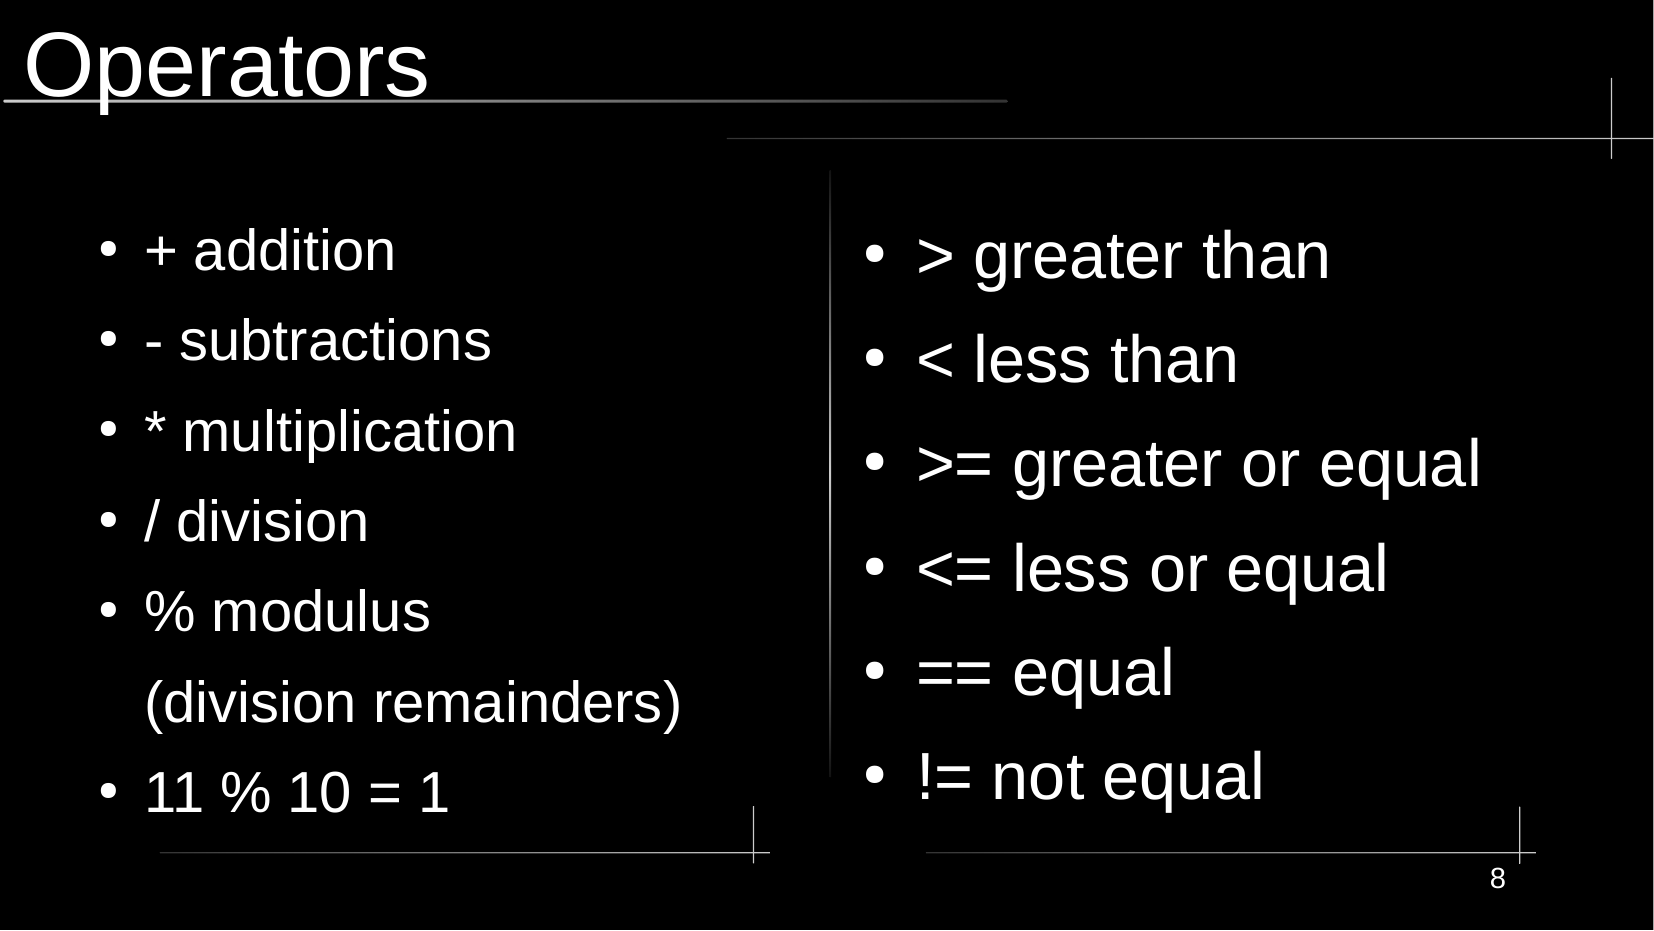

# Operators
+ addition
- subtractions
* multiplication
/ division
% modulus
(division remainders)
11 % 10 = 1
> greater than
< less than
>= greater or equal
<= less or equal
== equal
!= not equal
8